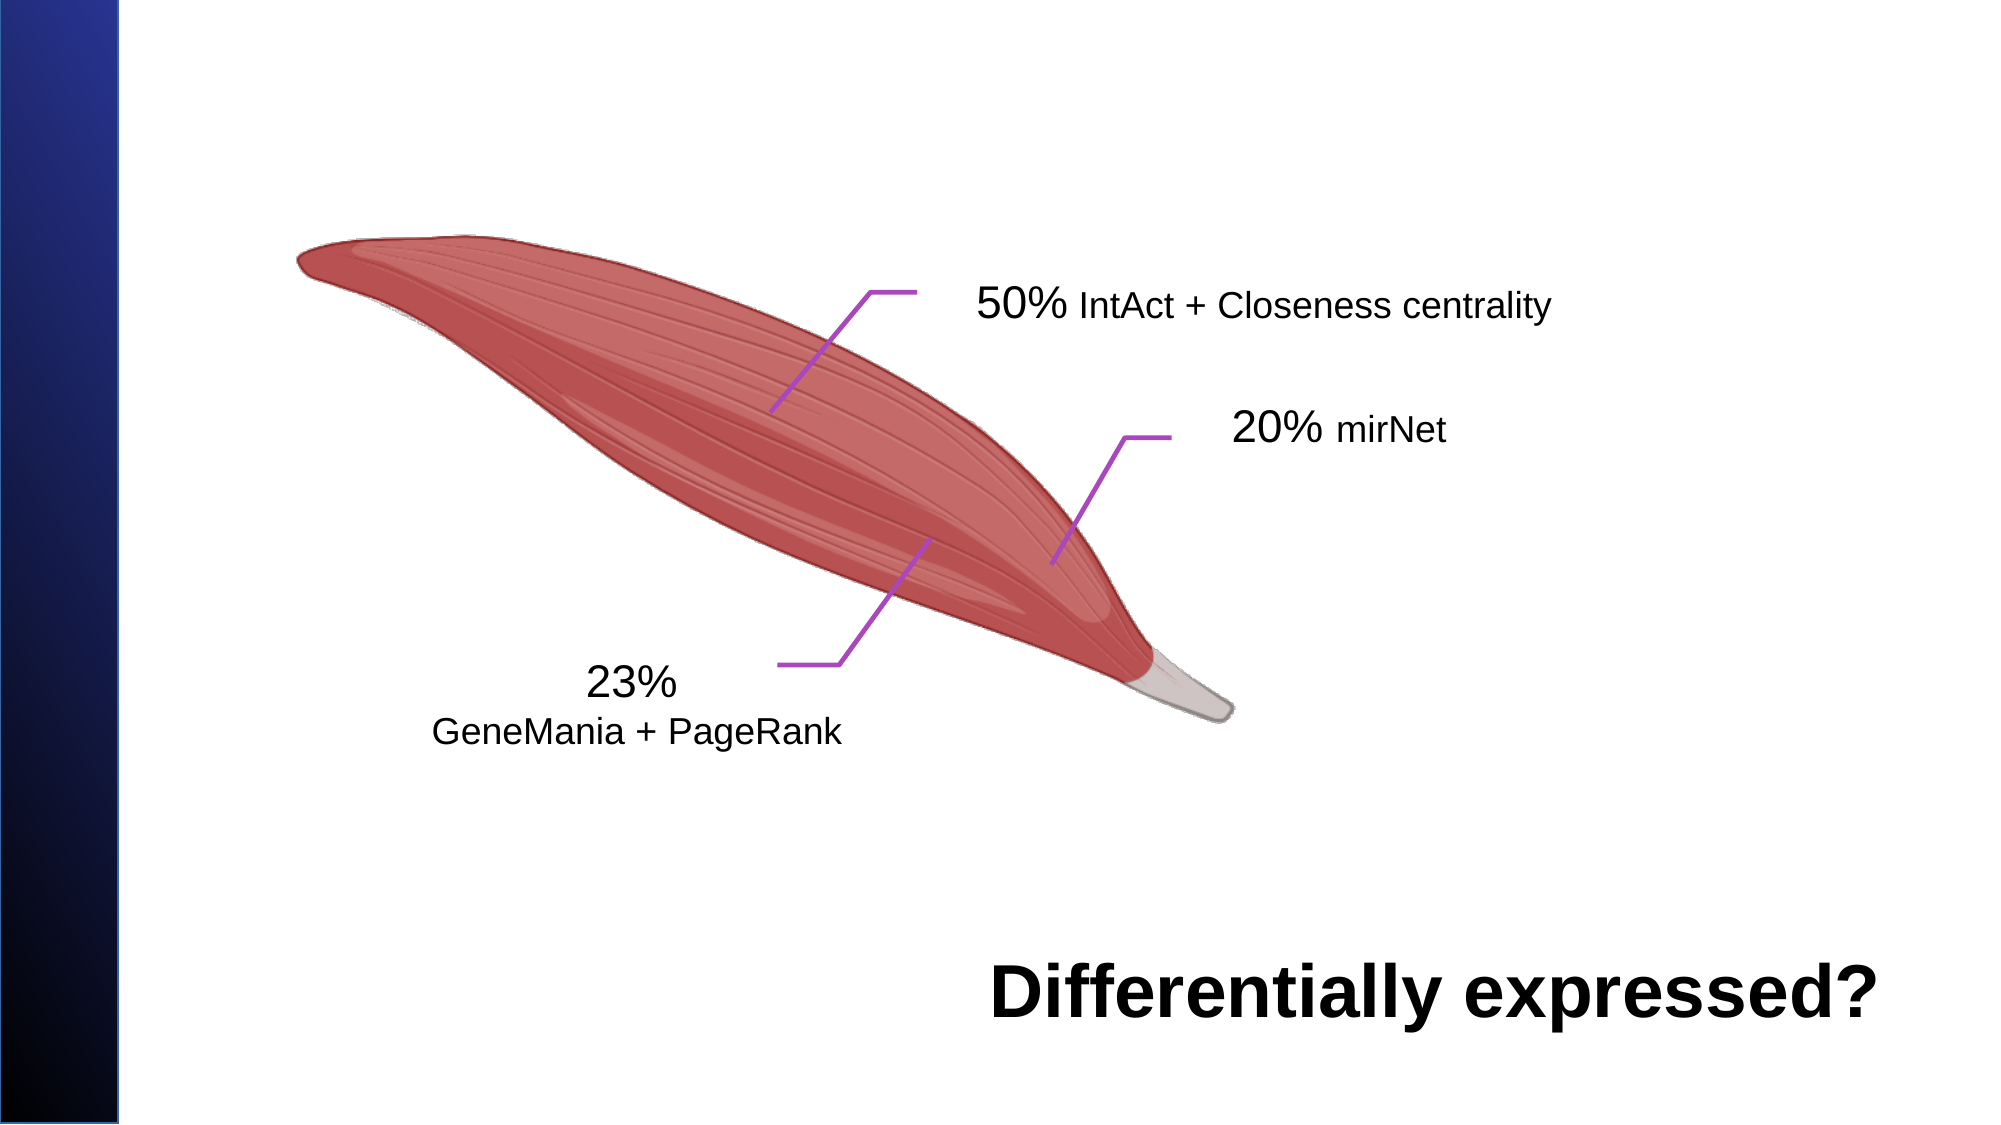

50% IntAct + Closeness centrality
20% mirNet
23%
GeneMania + PageRank
Differentially expressed?